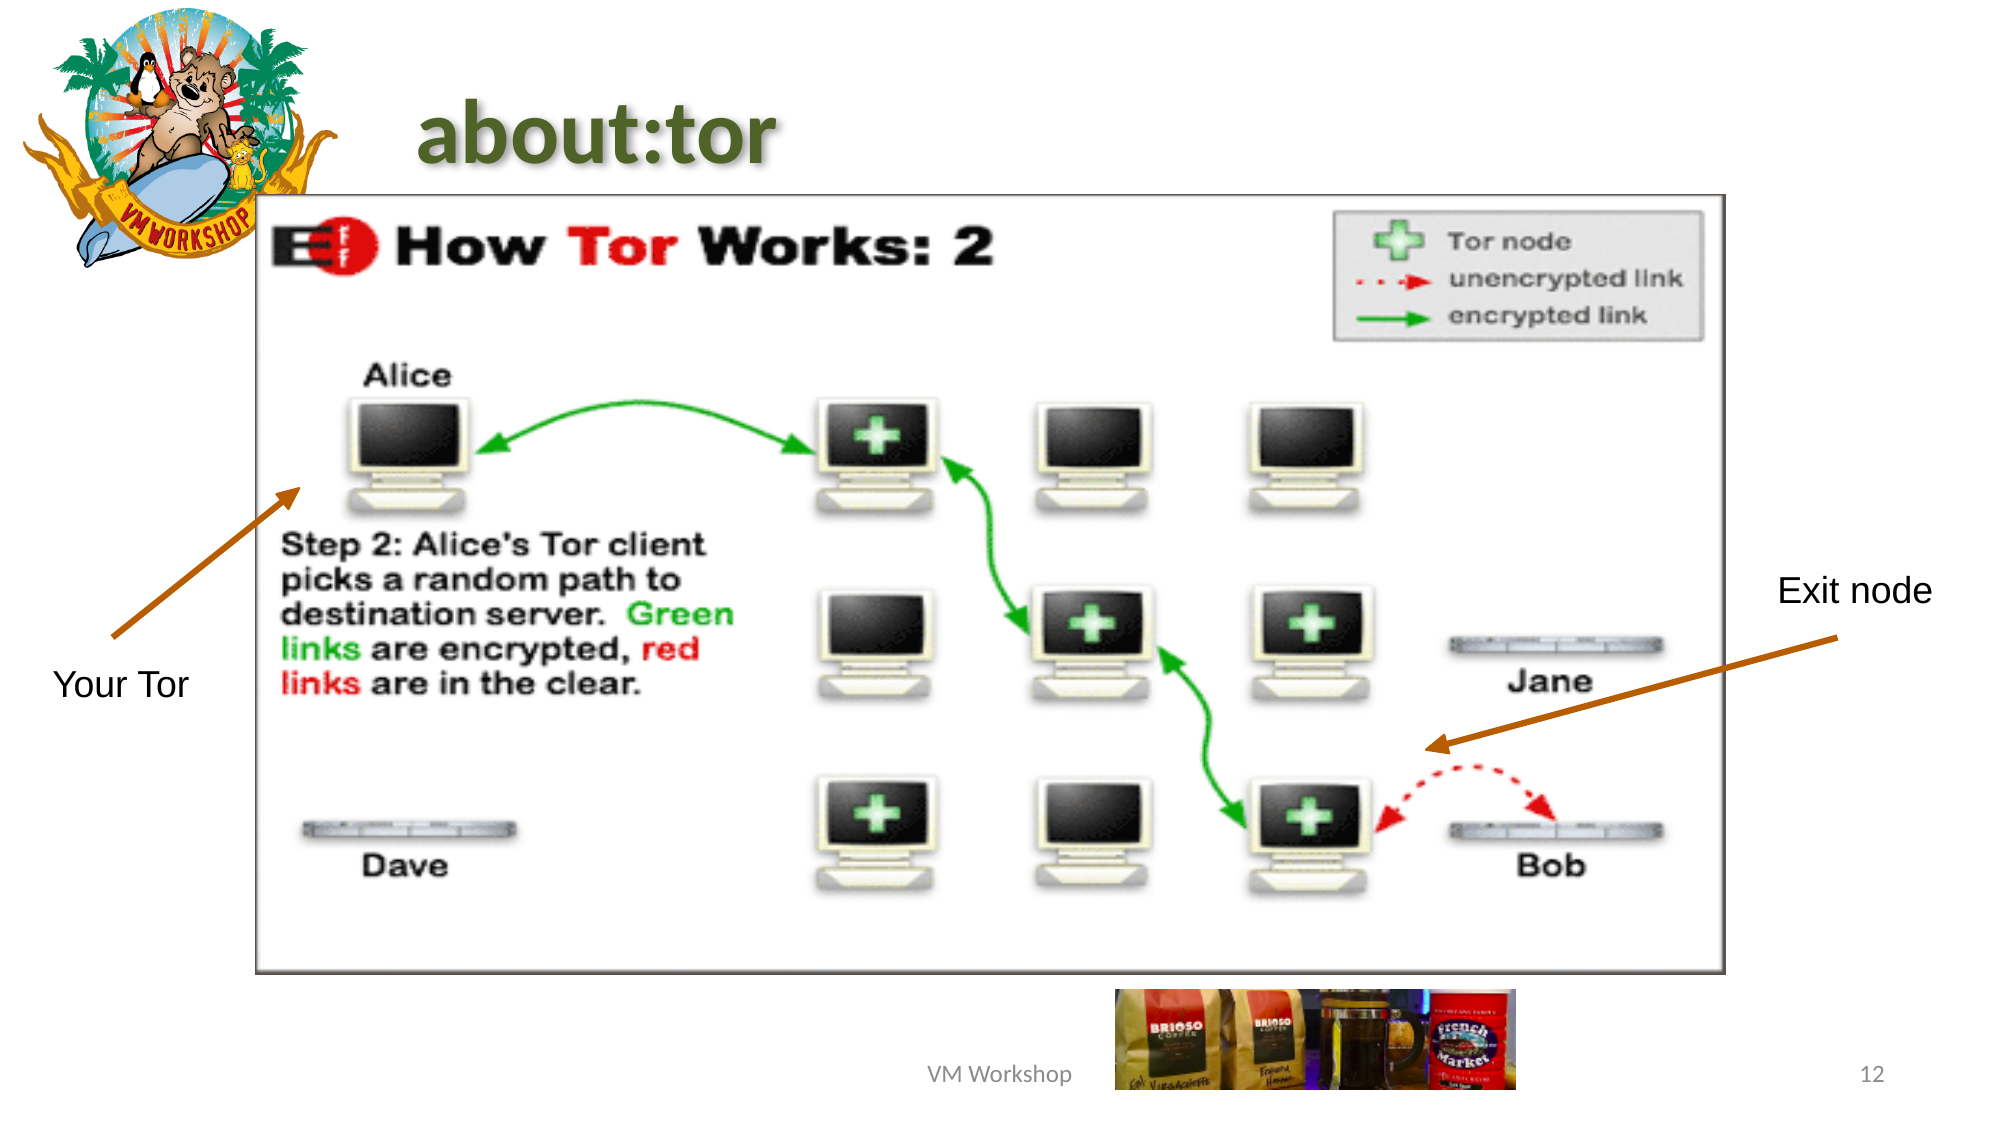

# about:tor
Exit node
Your Tor
VM Workshop
12